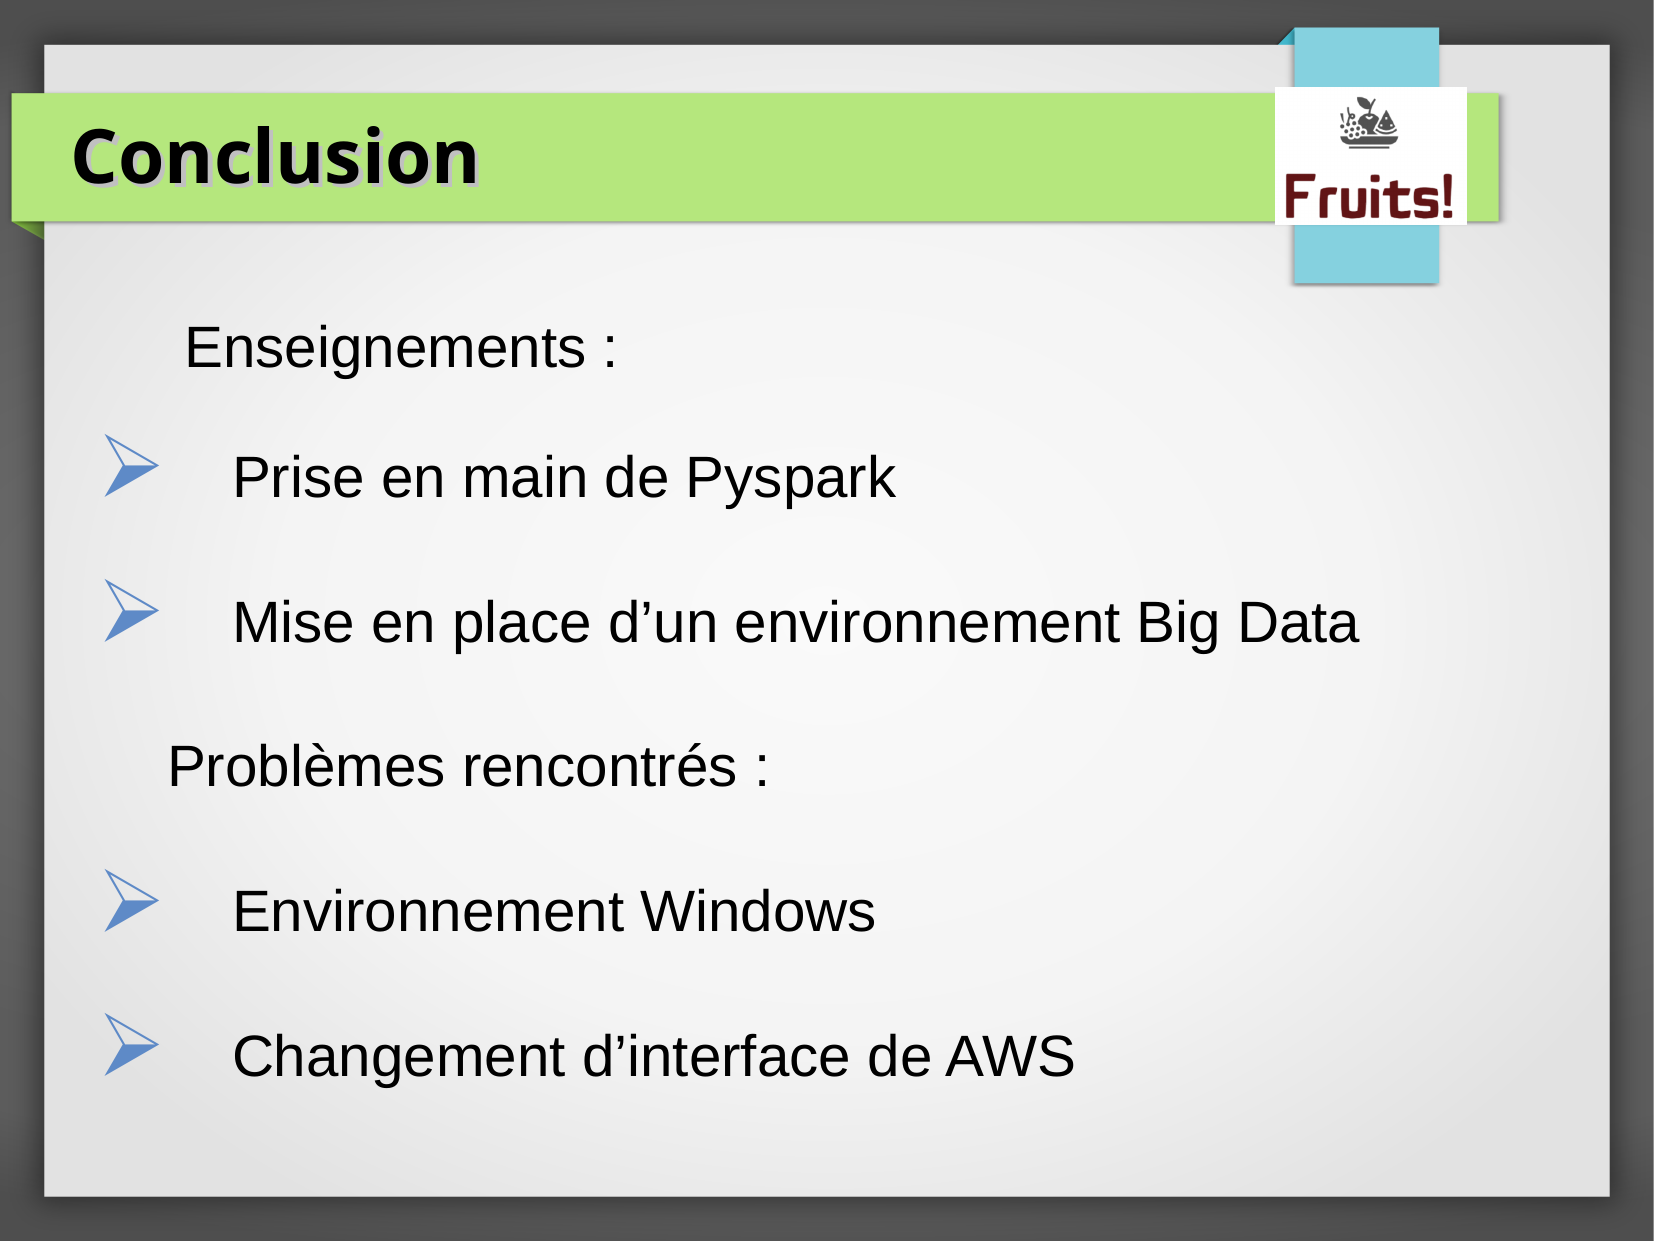

# Conclusion
 Enseignements :
 Prise en main de Pyspark
 Mise en place d’un environnement Big Data
Problèmes rencontrés :
 Environnement Windows
 Changement d’interface de AWS